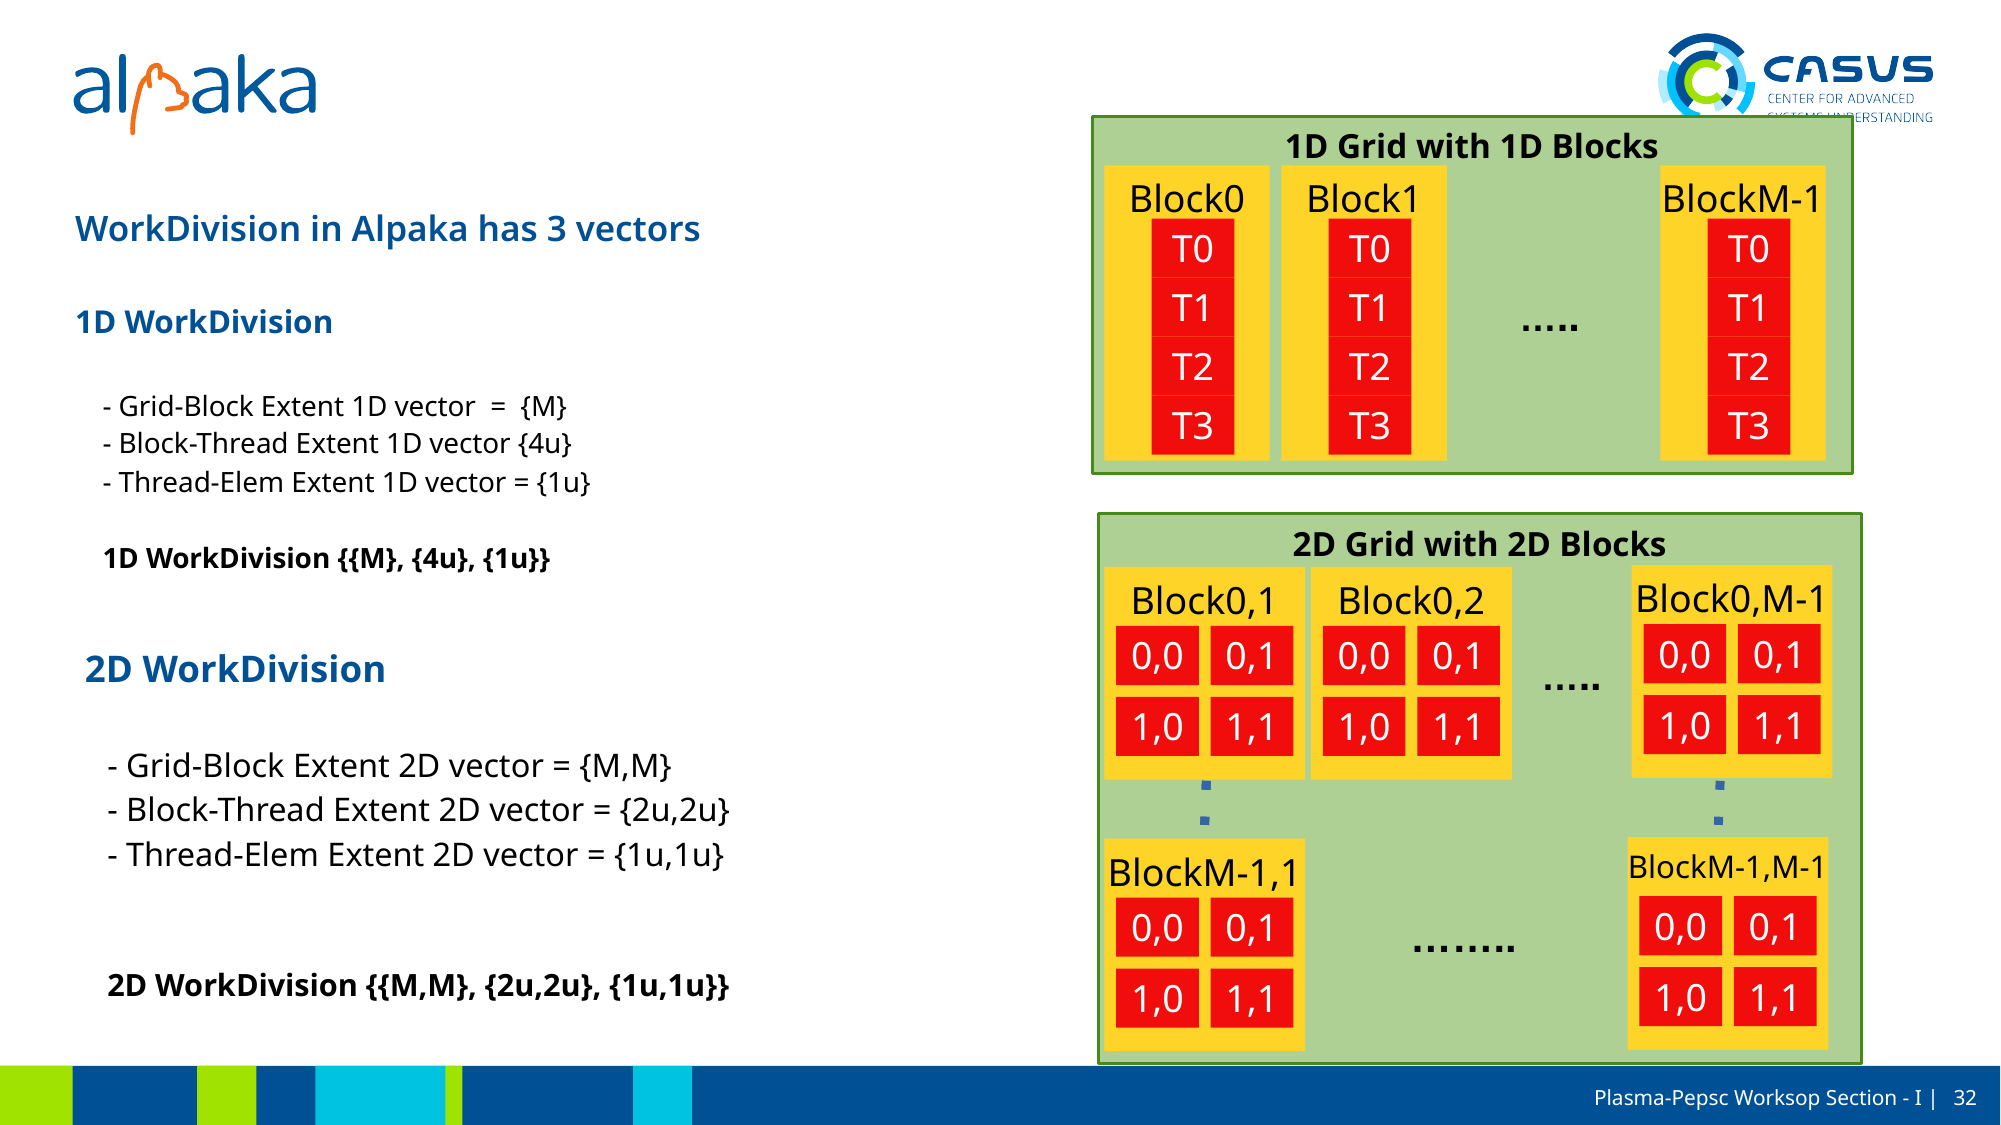

1D Grid with 1D Blocks
# WorkDivision in Alpaka has 3 vectors
1D WorkDivision
- Grid-Block Extent 1D vector = {M}
- Block-Thread Extent 1D vector {4u}
- Thread-Elem Extent 1D vector = {1u}
1D WorkDivision {{M}, {4u}, {1u}}
Block0
T0
T1
T2
T3
Block1
T0
T1
T2
T3
BlockM-1
T0
T1
T2
T3
…..
Block0,0
T0,0
T0,1
T1,0
T1,1
Block0,1
T0,0
T0,1
T1,0
T1,1
2D Grid with 2D Blocks
Block0,1
0,0
0,1
1,0
1,1
Block0,M-1
0,0
0,1
1,0
1,1
Block0,1
0,0
0,1
1,0
1,1
Block0,2
0,0
0,1
1,0
1,1
…..
 2D WorkDivision
- Grid-Block Extent 2D vector = {M,M}
- Block-Thread Extent 2D vector = {2u,2u}
- Thread-Elem Extent 2D vector = {1u,1u}
2D WorkDivision {{M,M}, {2u,2u}, {1u,1u}}
…..
…..
…..
…..
…..
…..
…..
BlockM-1,M-1
0,0
0,1
1,0
1,1
BlockM-1,1
0,0
0,1
1,0
1,1
…..
……..
…..
Plasma-Pepsc Worksop Section - I
32